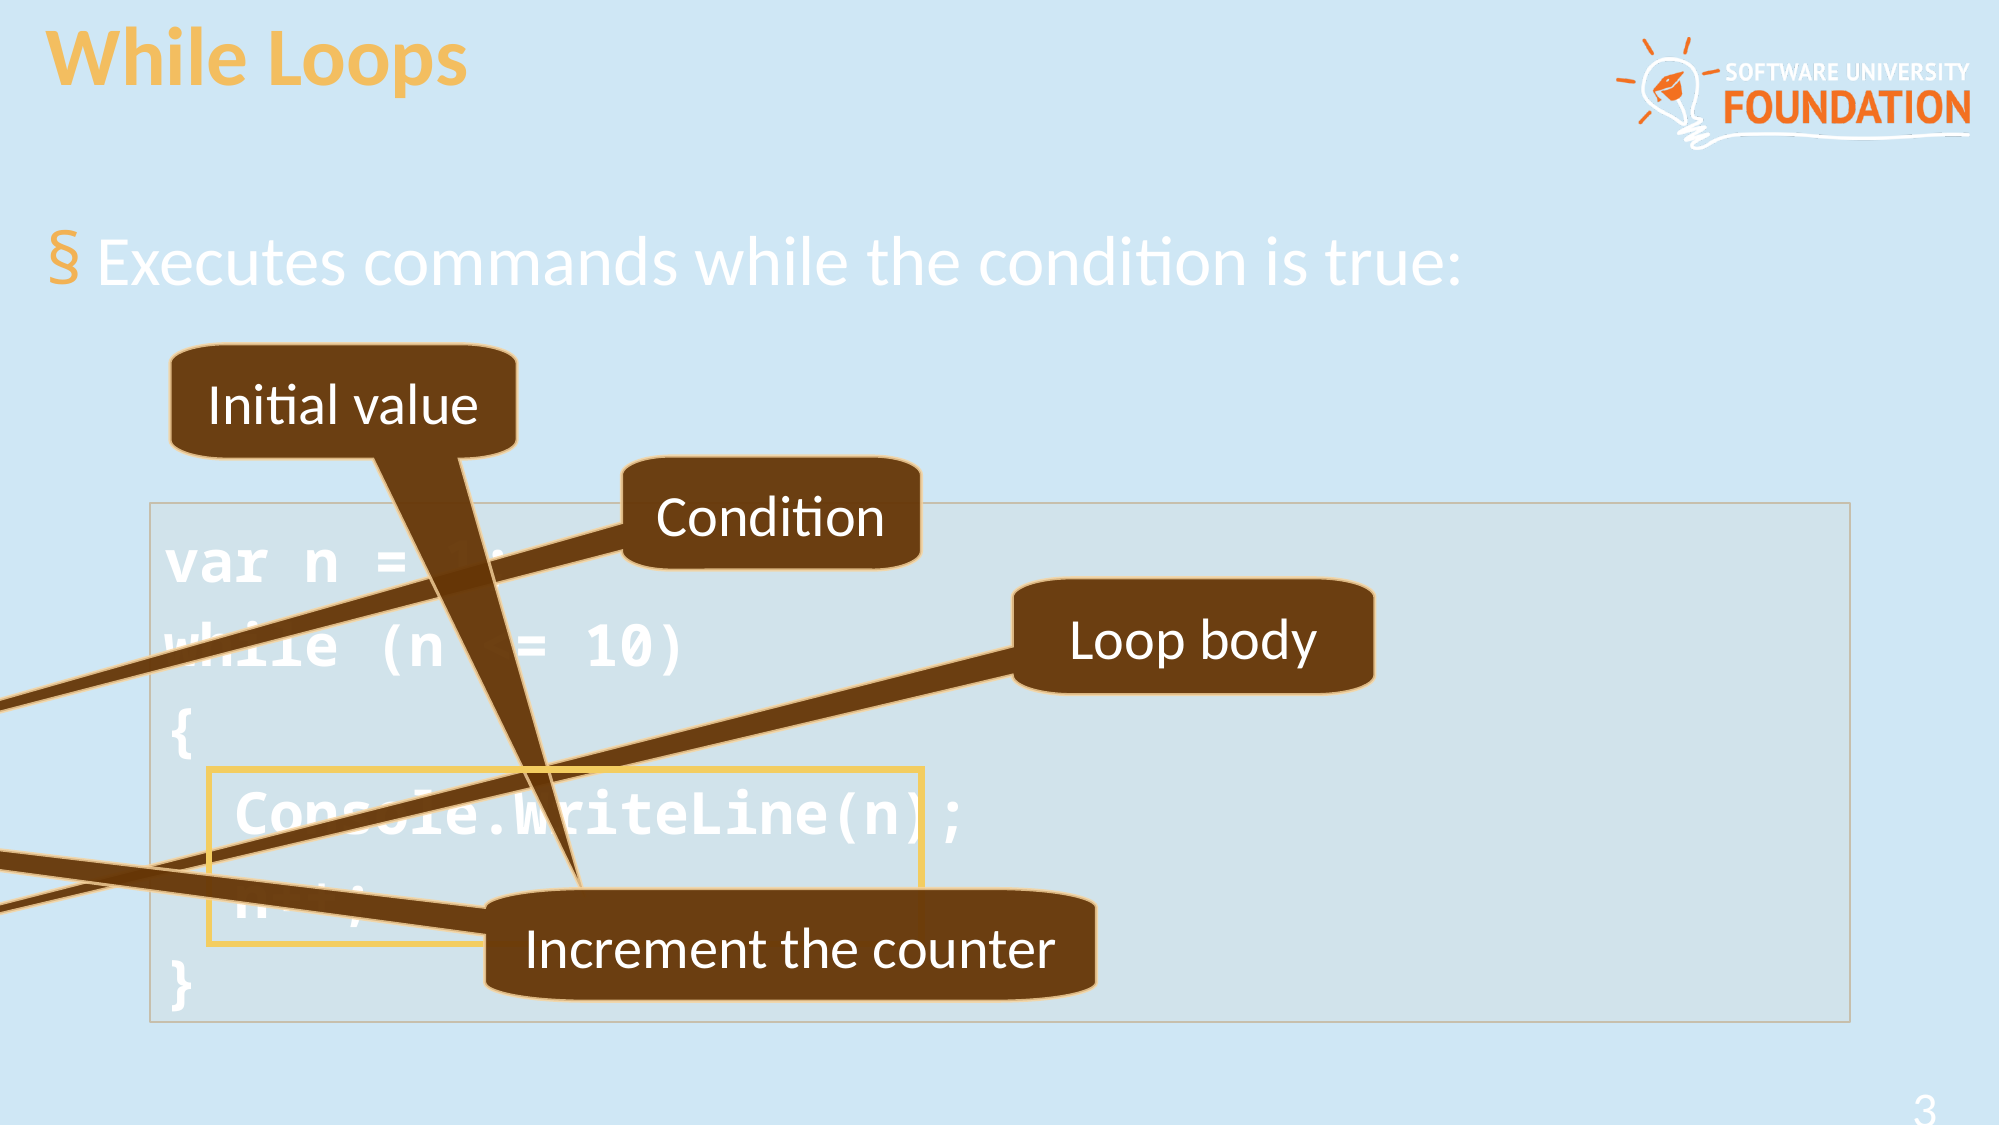

# While Loops
Executes commands while the condition is true:
Initial value
Condition
var n = 1;
while (n <= 10)
{
 Console.WriteLine(n);
 n++;
}
Loop body
Increment the counter